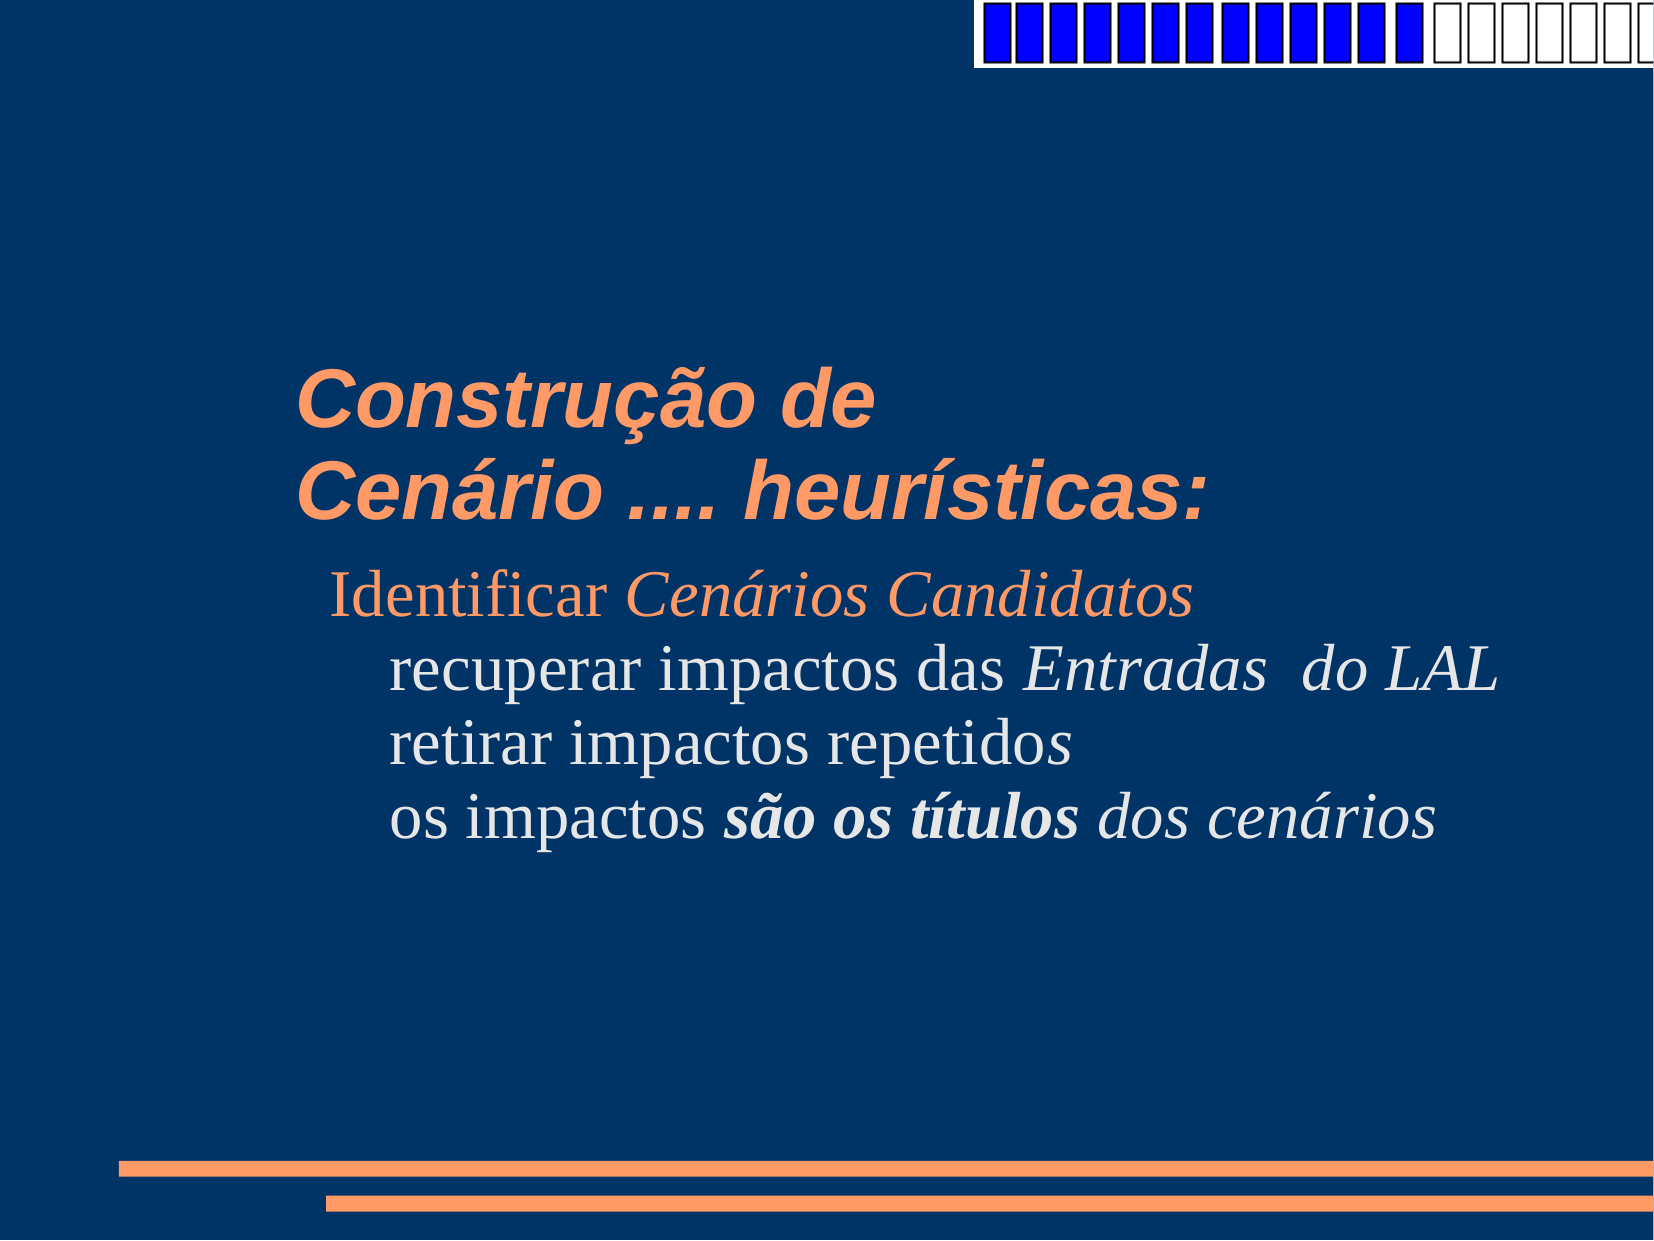

# Construção de Cenário .... heurísticas:
 Identificar Cenários Candidatos
recuperar impactos das Entradas do LAL
retirar impactos repetidos
os impactos são os títulos dos cenários